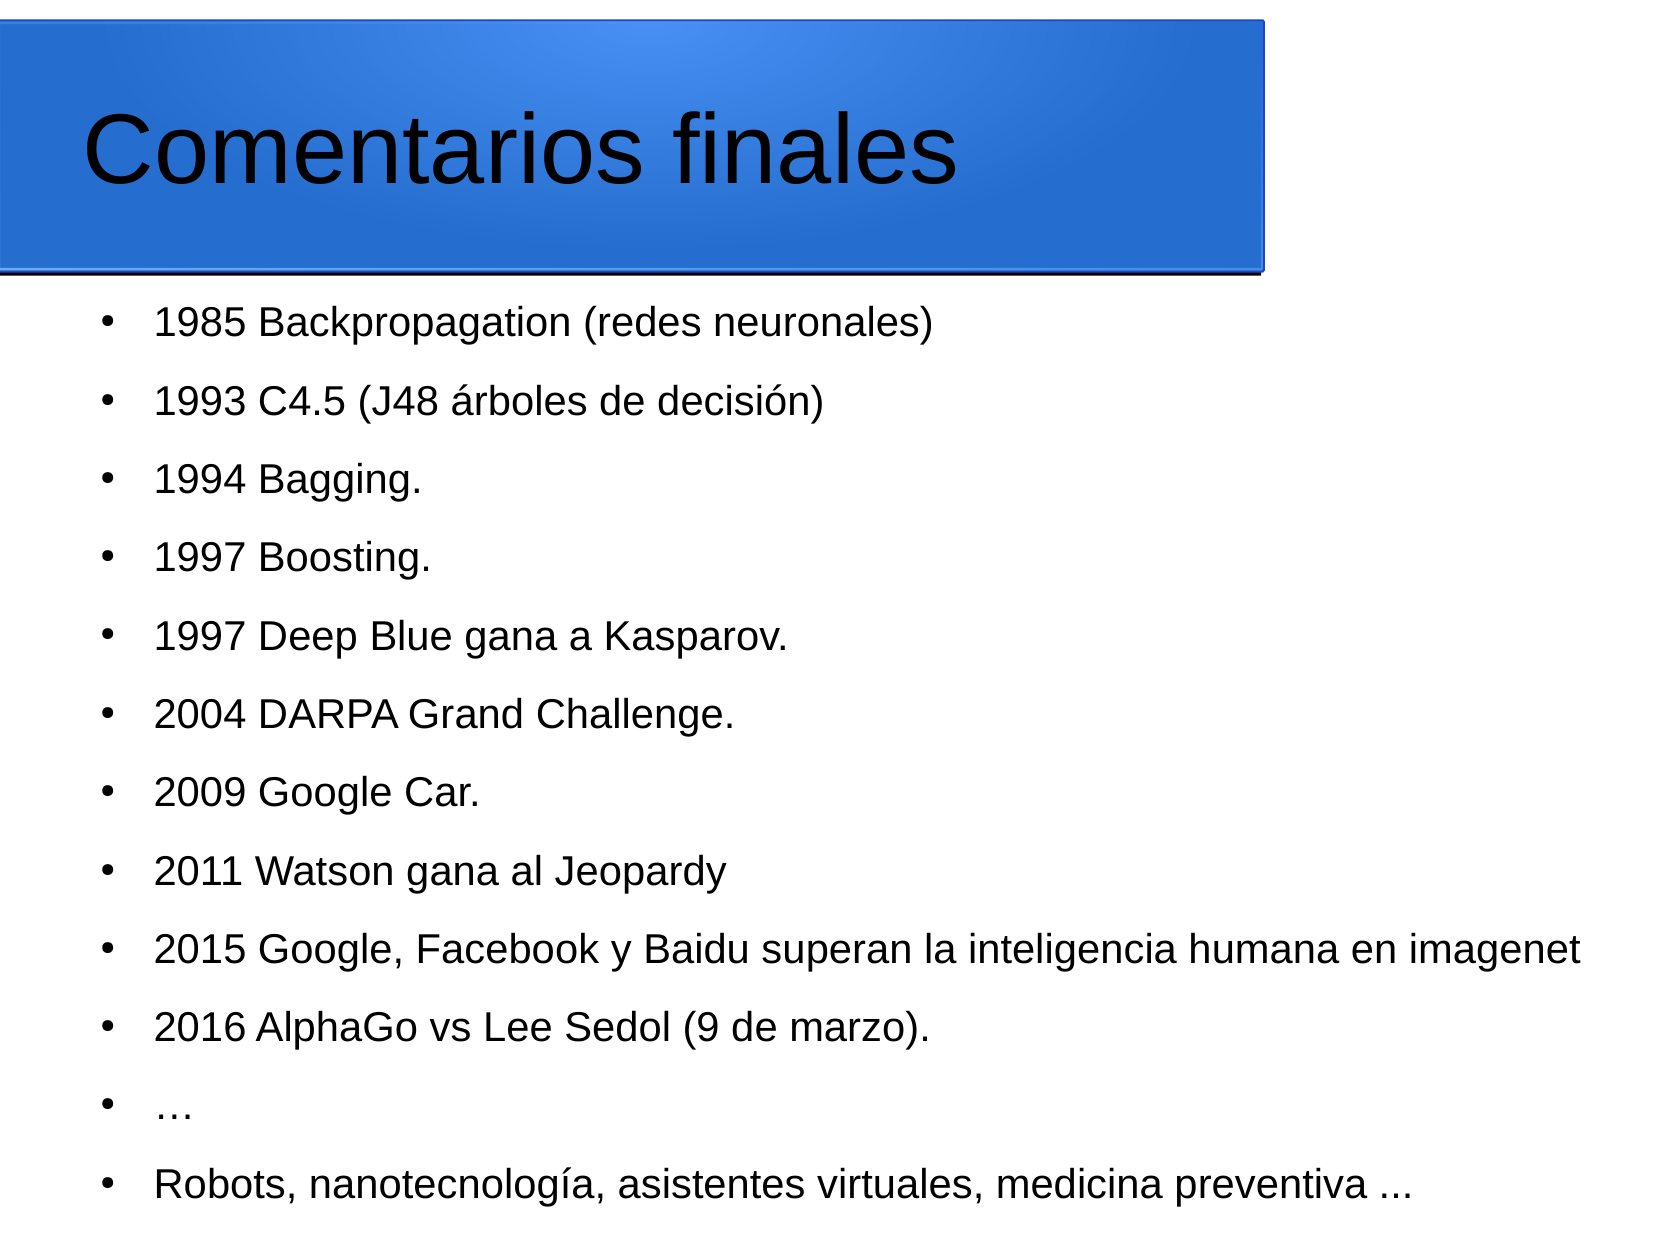

# Comentarios finales
1985 Backpropagation (redes neuronales)
1993 C4.5 (J48 árboles de decisión)
1994 Bagging.
1997 Boosting.
1997 Deep Blue gana a Kasparov.
2004 DARPA Grand Challenge.
2009 Google Car.
2011 Watson gana al Jeopardy
2015 Google, Facebook y Baidu superan la inteligencia humana en imagenet
2016 AlphaGo vs Lee Sedol (9 de marzo).
…
Robots, nanotecnología, asistentes virtuales, medicina preventiva ...